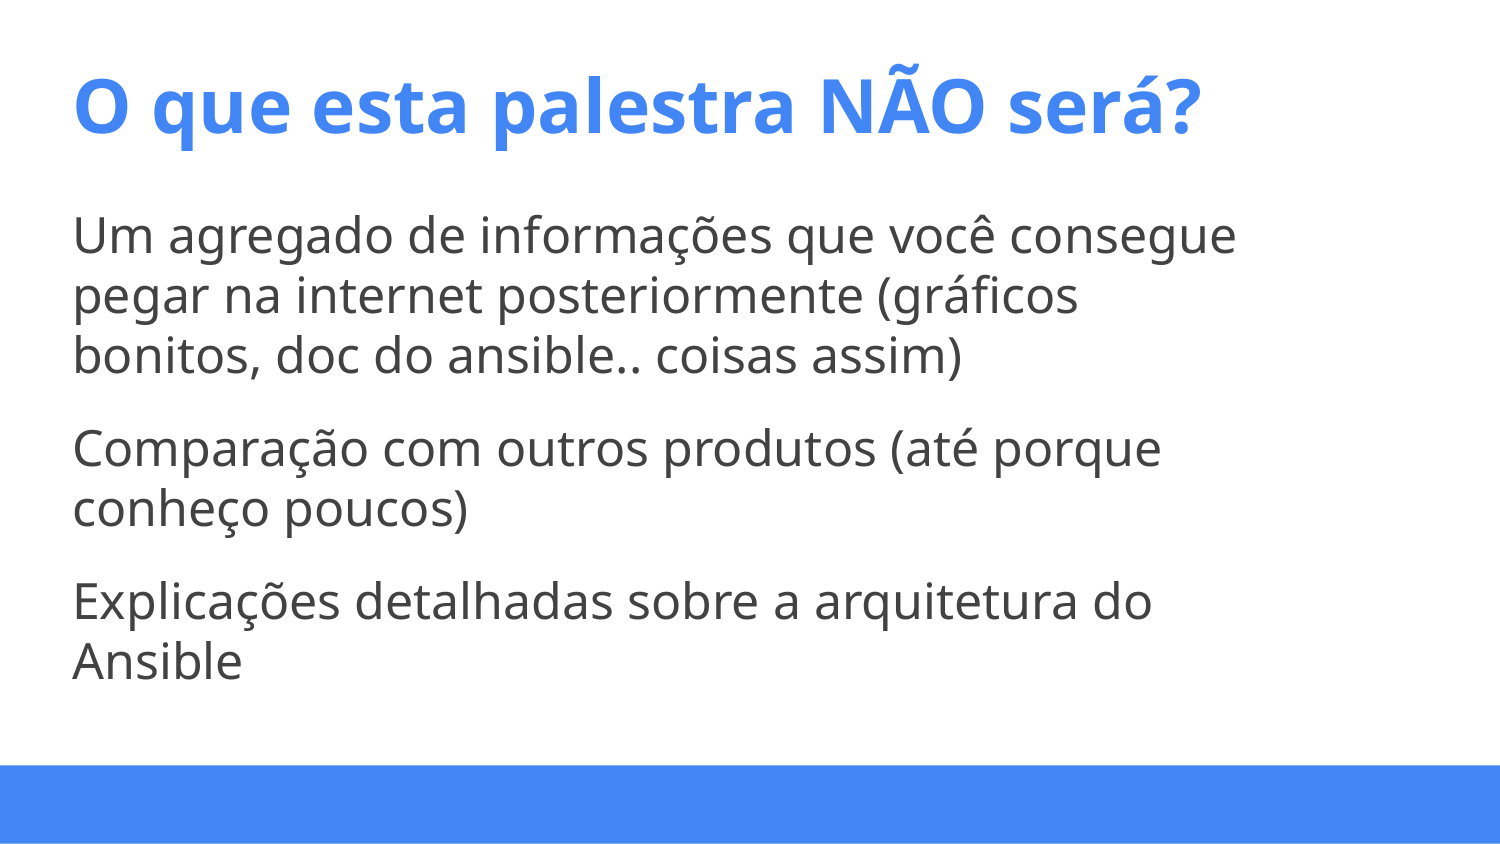

# O que esta palestra NÃO será?
Um agregado de informações que você consegue pegar na internet posteriormente (gráficos bonitos, doc do ansible.. coisas assim)
Comparação com outros produtos (até porque conheço poucos)
Explicações detalhadas sobre a arquitetura do Ansible